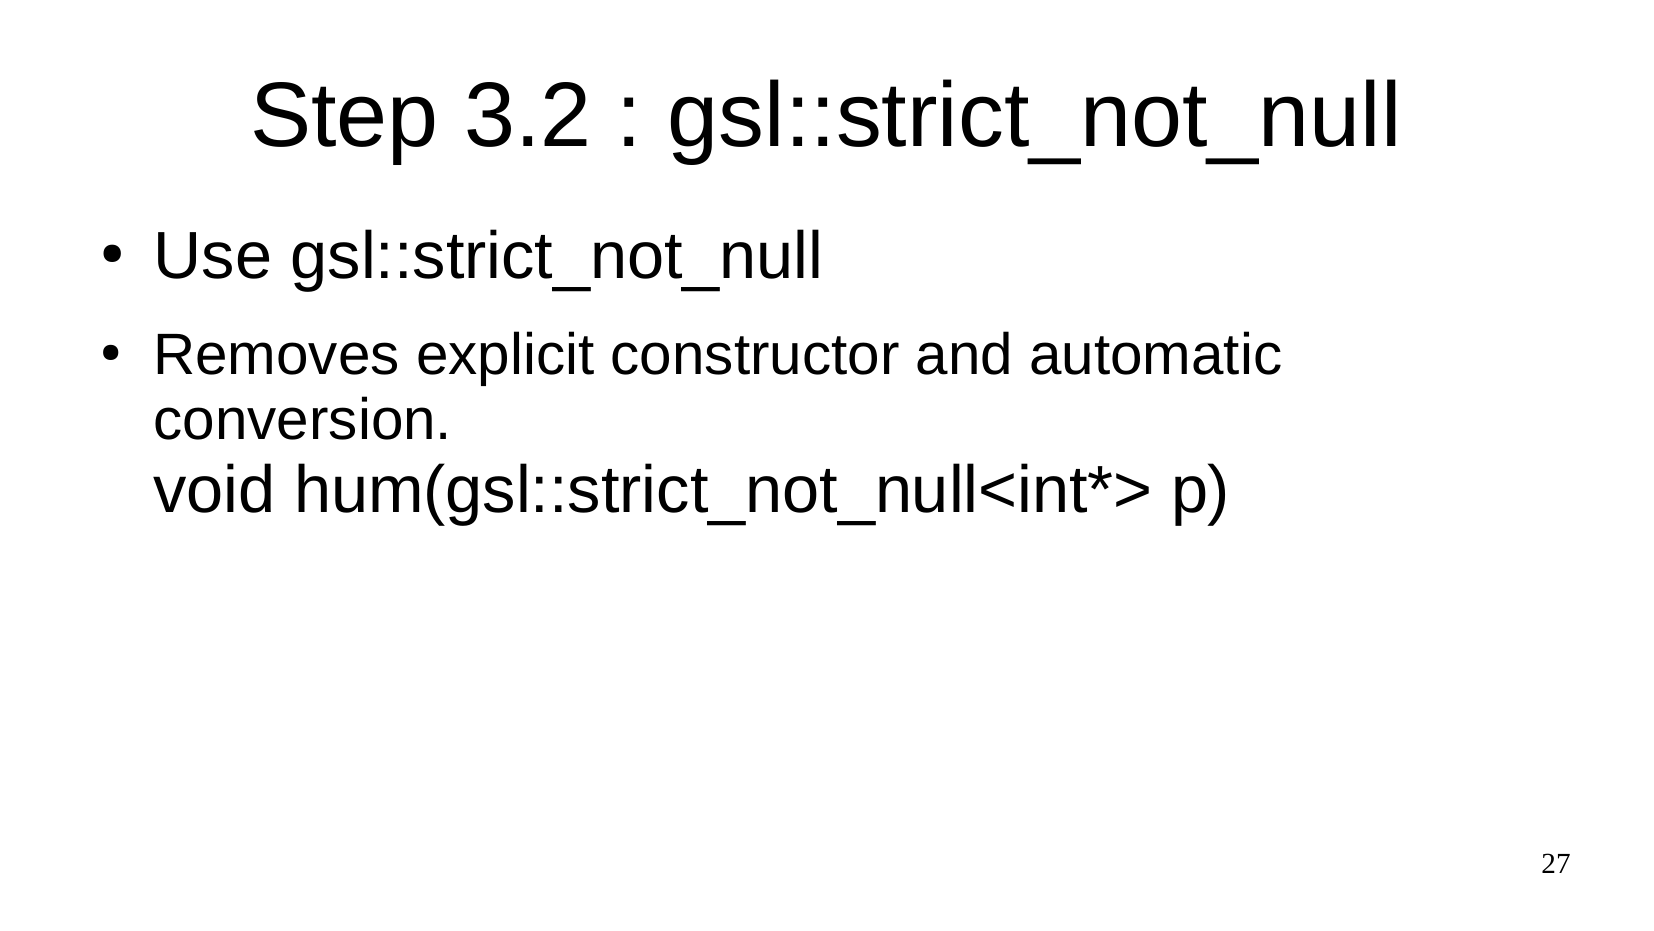

# Step 3.2 : gsl::strict_not_null
Use gsl::strict_not_null
Removes explicit constructor and automatic conversion.
void hum(gsl::strict_not_null<int*> p)
27